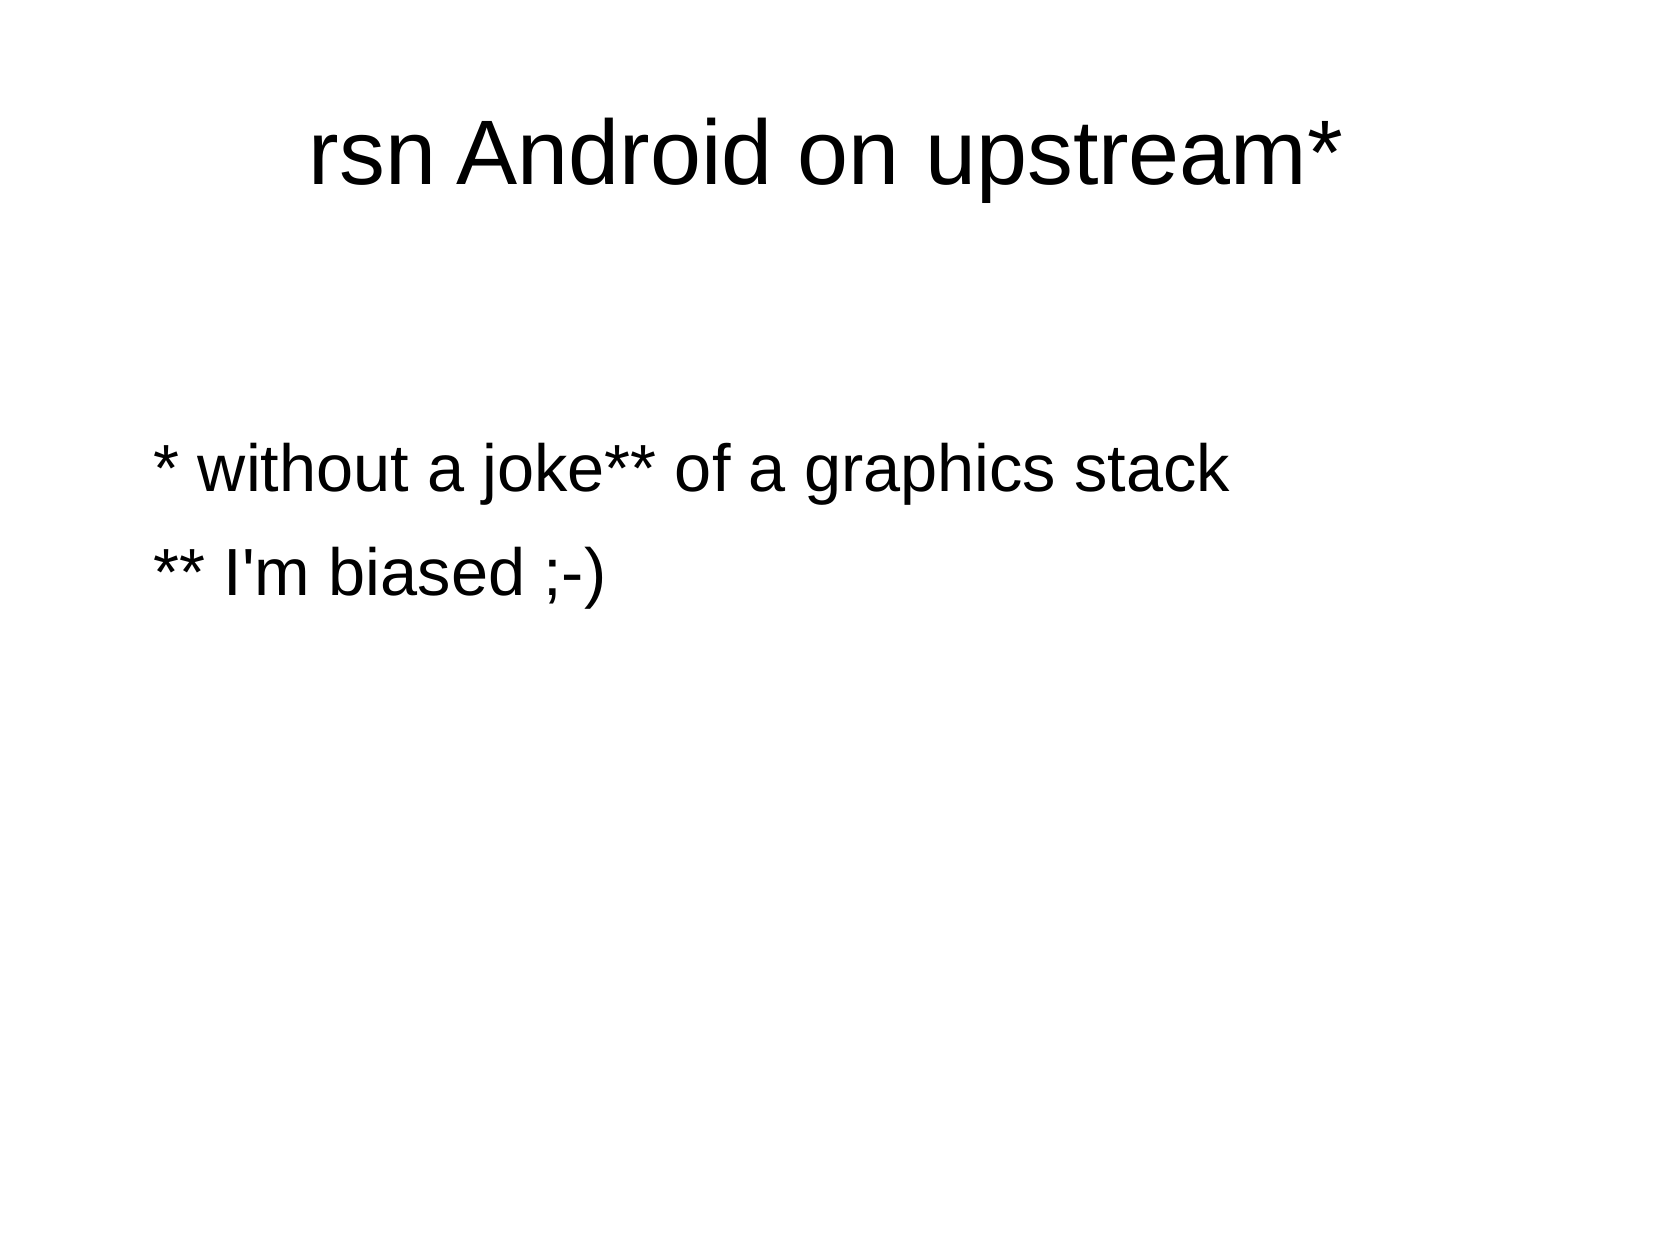

# rsn Android on upstream*
* without a joke** of a graphics stack
** I'm biased ;-)